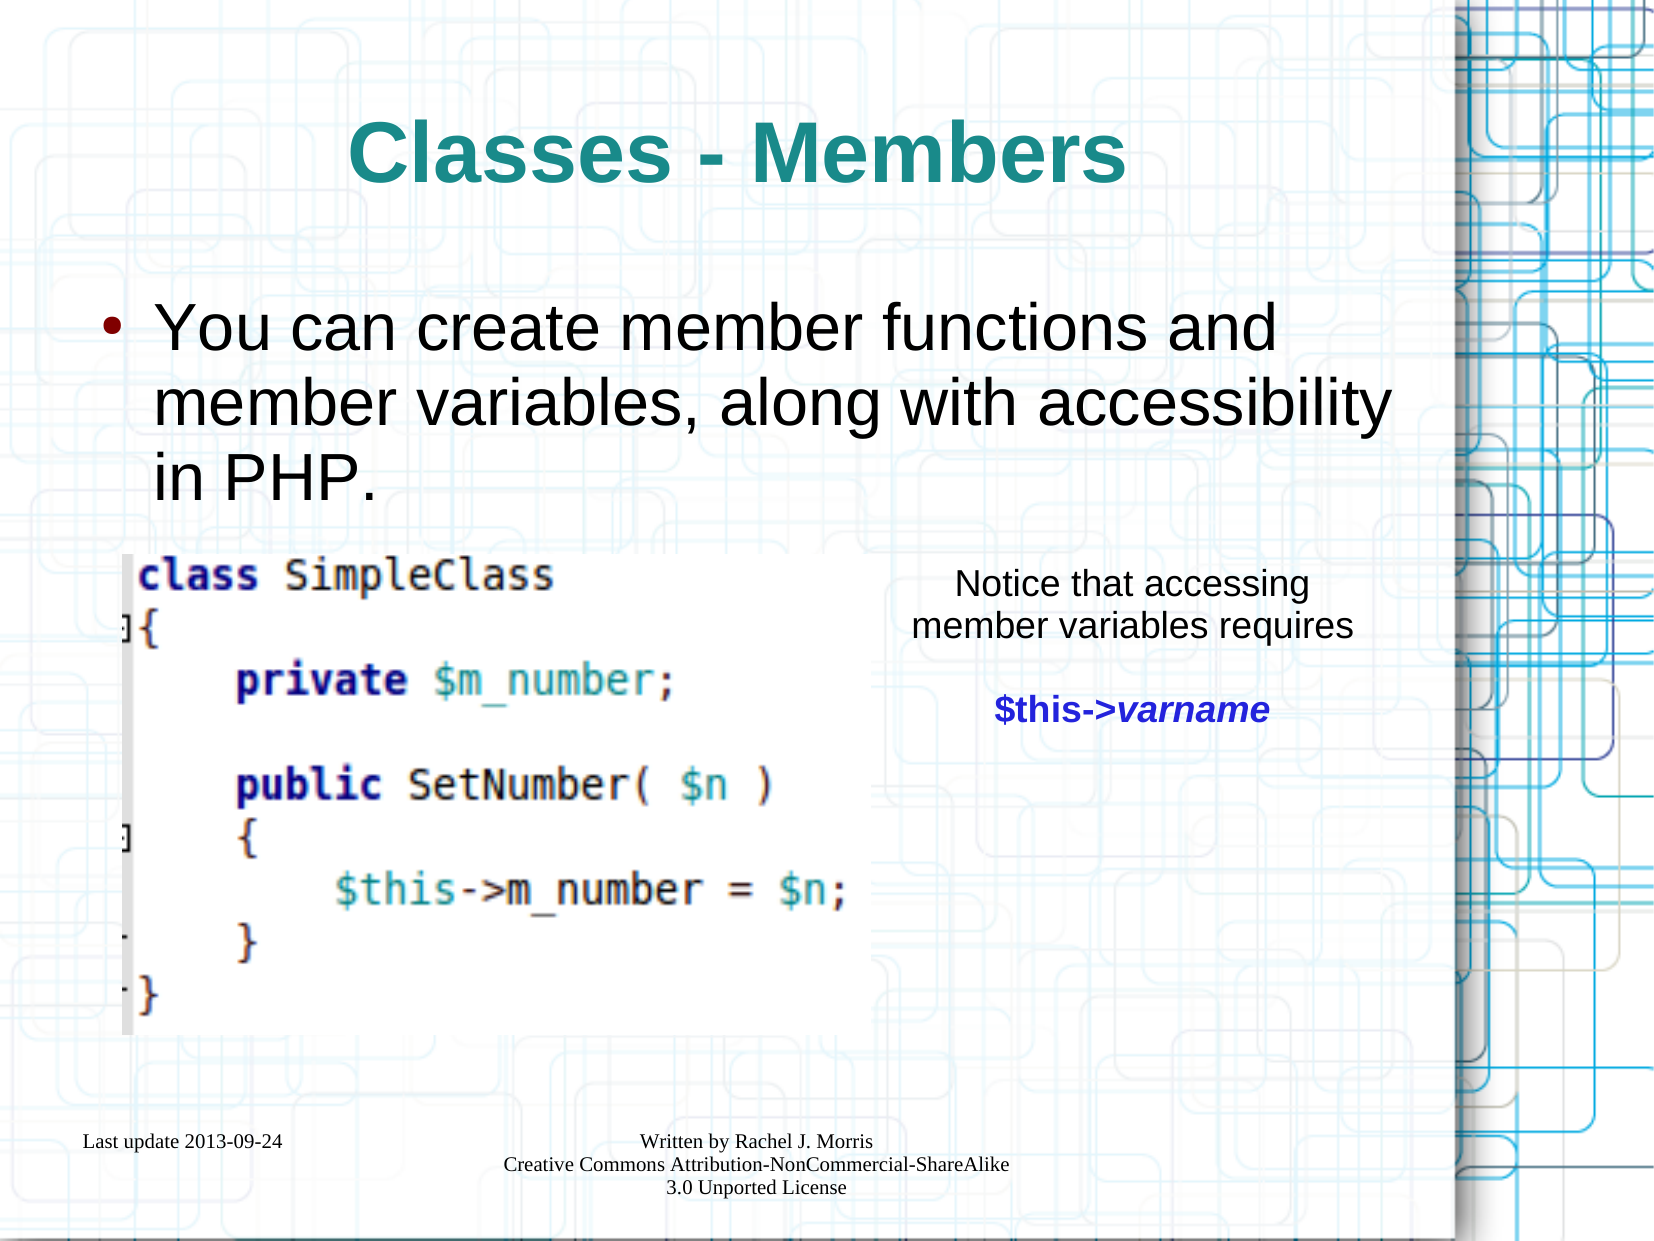

# Classes - Members
You can create member functions and member variables, along with accessibility in PHP.
Notice that accessing member variables requires
$this->varname